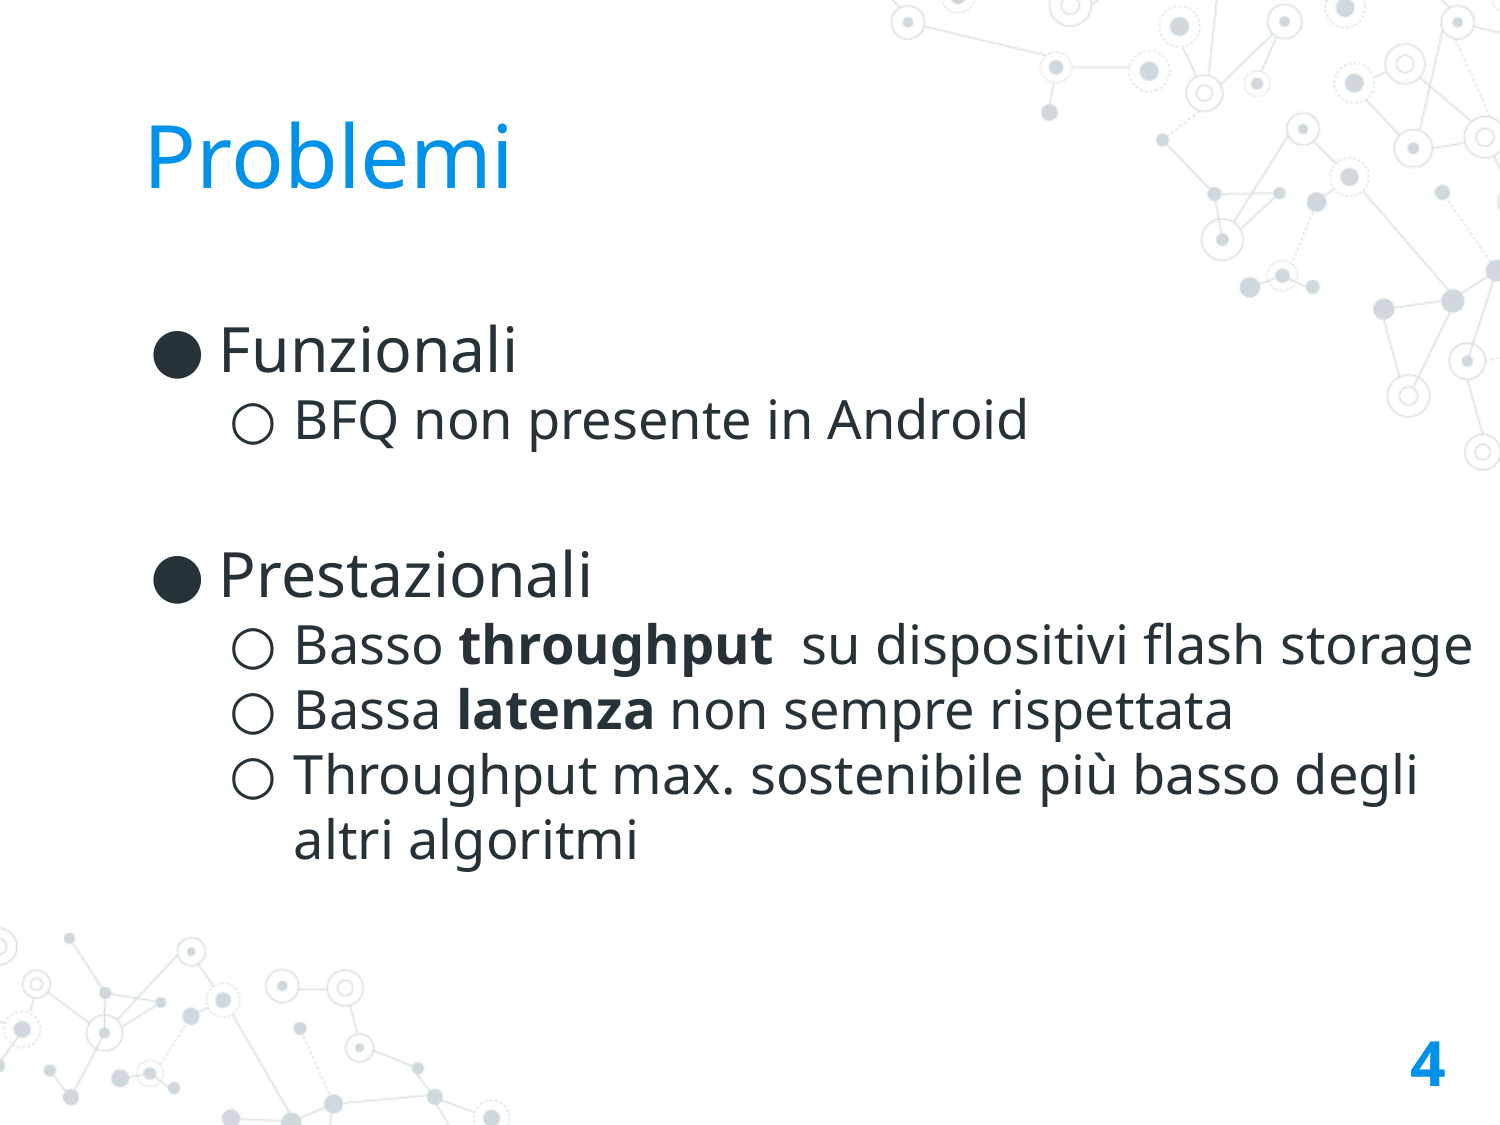

Problemi
# Funzionali
BFQ non presente in Android
Prestazionali
Basso throughput su dispositivi flash storage
Bassa latenza non sempre rispettata
Throughput max. sostenibile più basso degli altri algoritmi